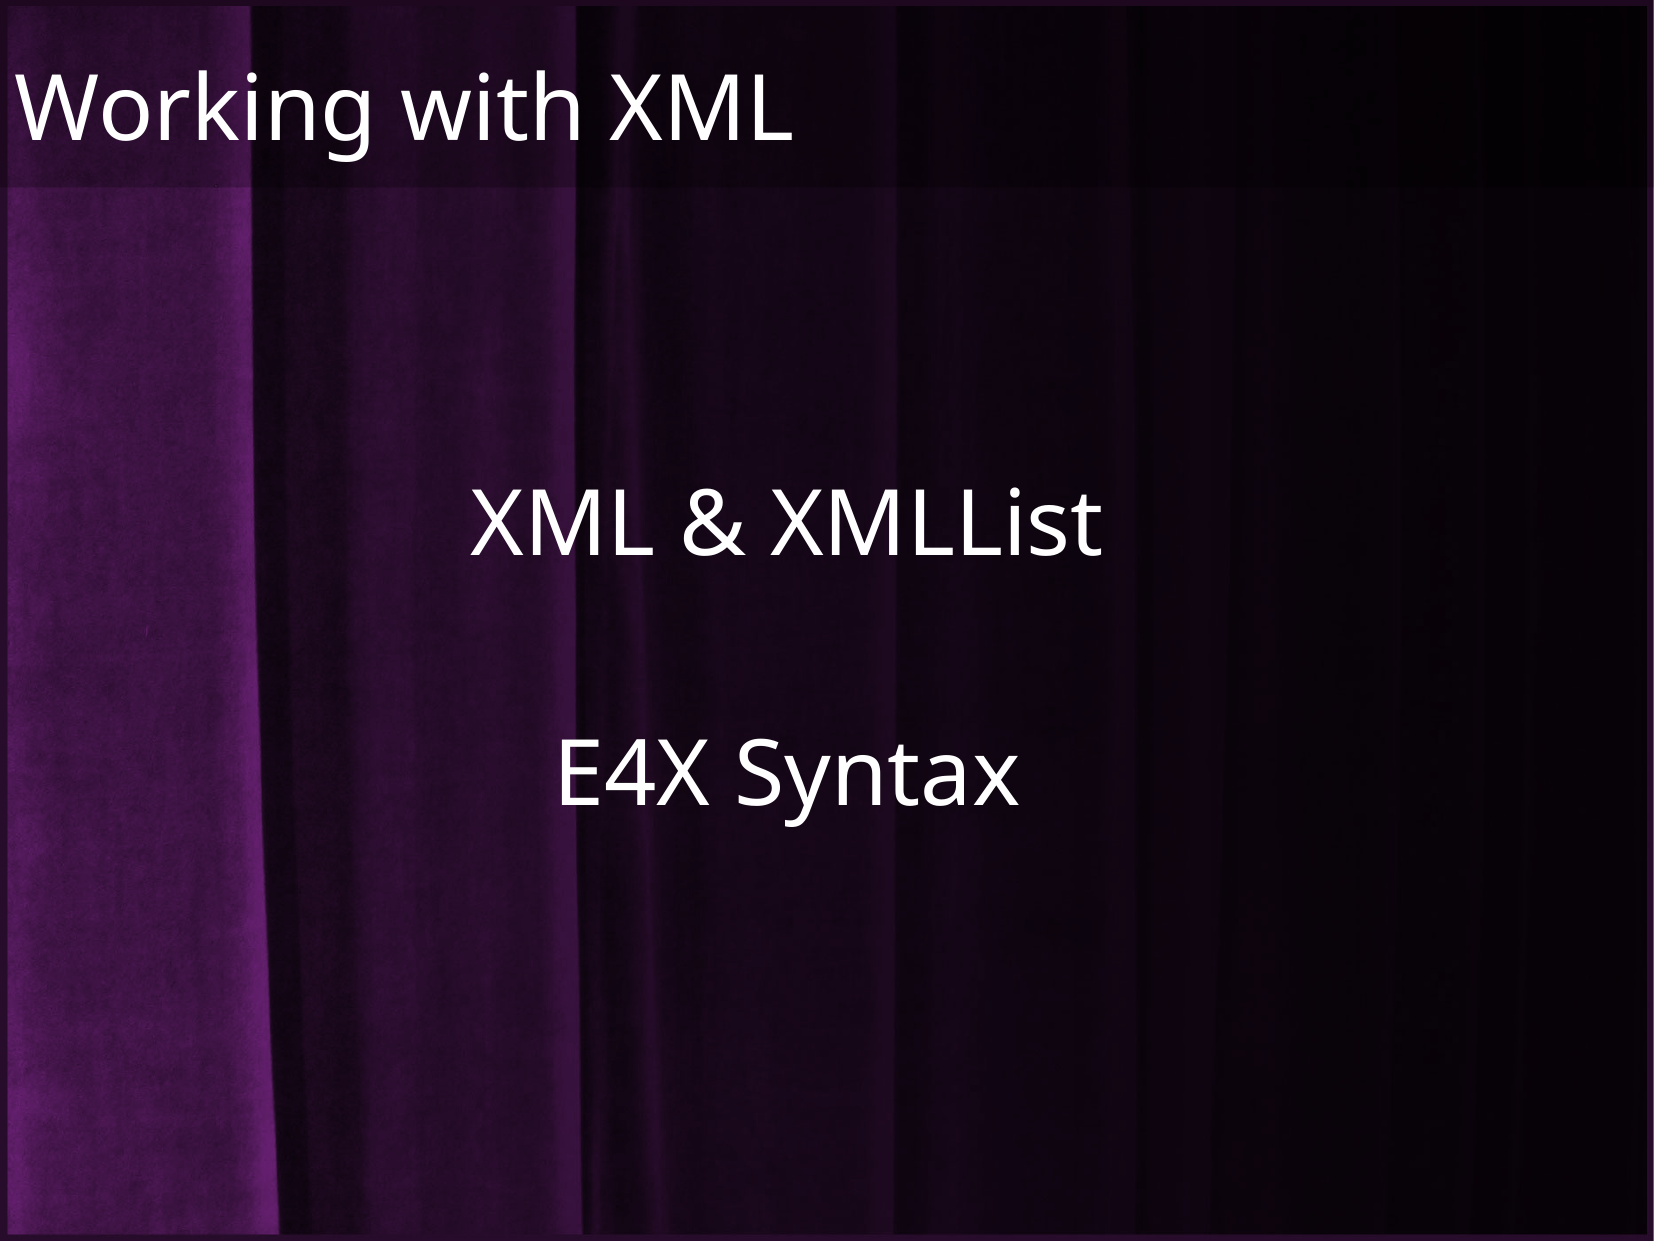

Working with XML
XML & XMLList
E4X Syntax